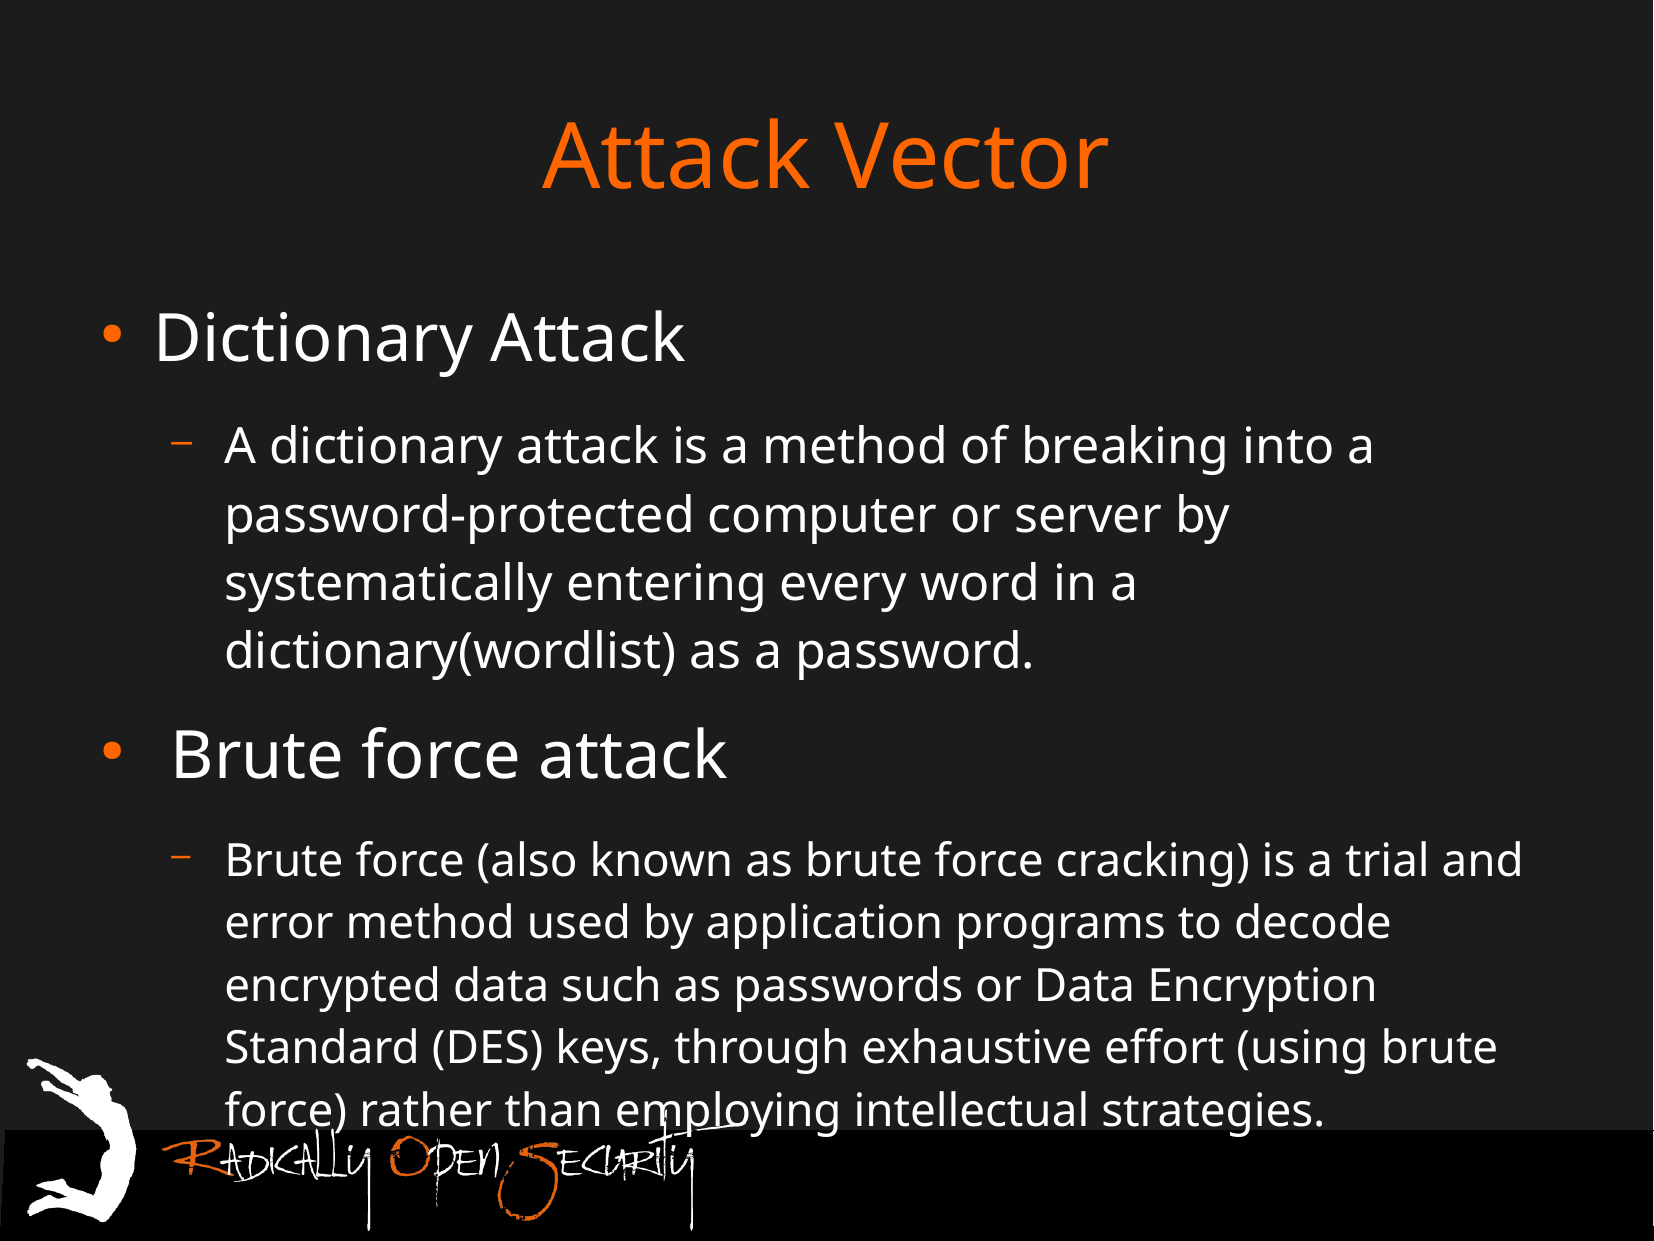

# Attack Vector
Dictionary Attack
A dictionary attack is a method of breaking into a password-protected computer or server by systematically entering every word in a dictionary(wordlist) as a password.
 Brute force attack
Brute force (also known as brute force cracking) is a trial and error method used by application programs to decode encrypted data such as passwords or Data Encryption Standard (DES) keys, through exhaustive effort (using brute force) rather than employing intellectual strategies.